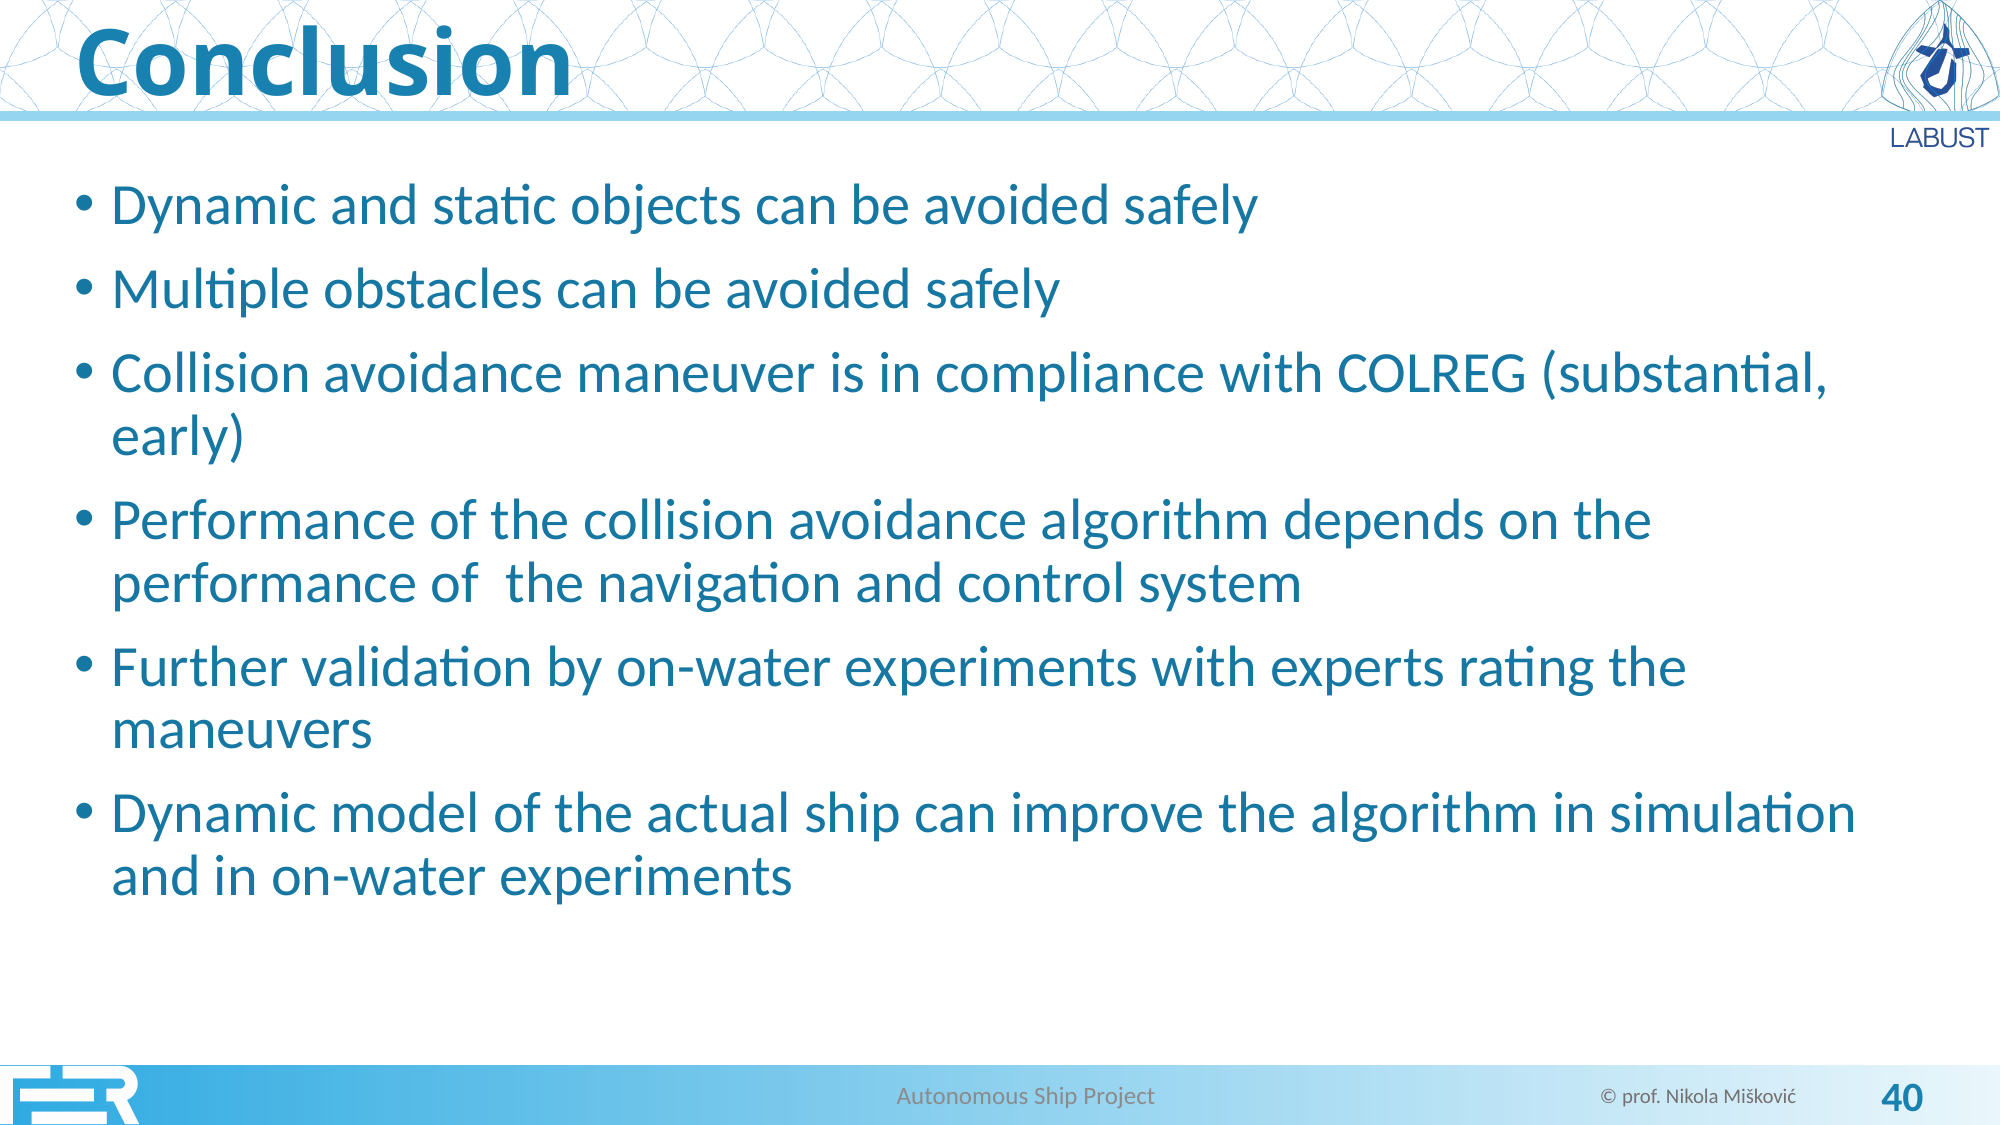

Conclusion
# Dynamic and static objects can be avoided safely
Multiple obstacles can be avoided safely
Collision avoidance maneuver is in compliance with COLREG (substantial, early)
Performance of the collision avoidance algorithm depends on the performance of the navigation and control system
Further validation by on-water experiments with experts rating the maneuvers
Dynamic model of the actual ship can improve the algorithm in simulation and in on-water experiments
Guidance and Control of Marine Vehicles
40